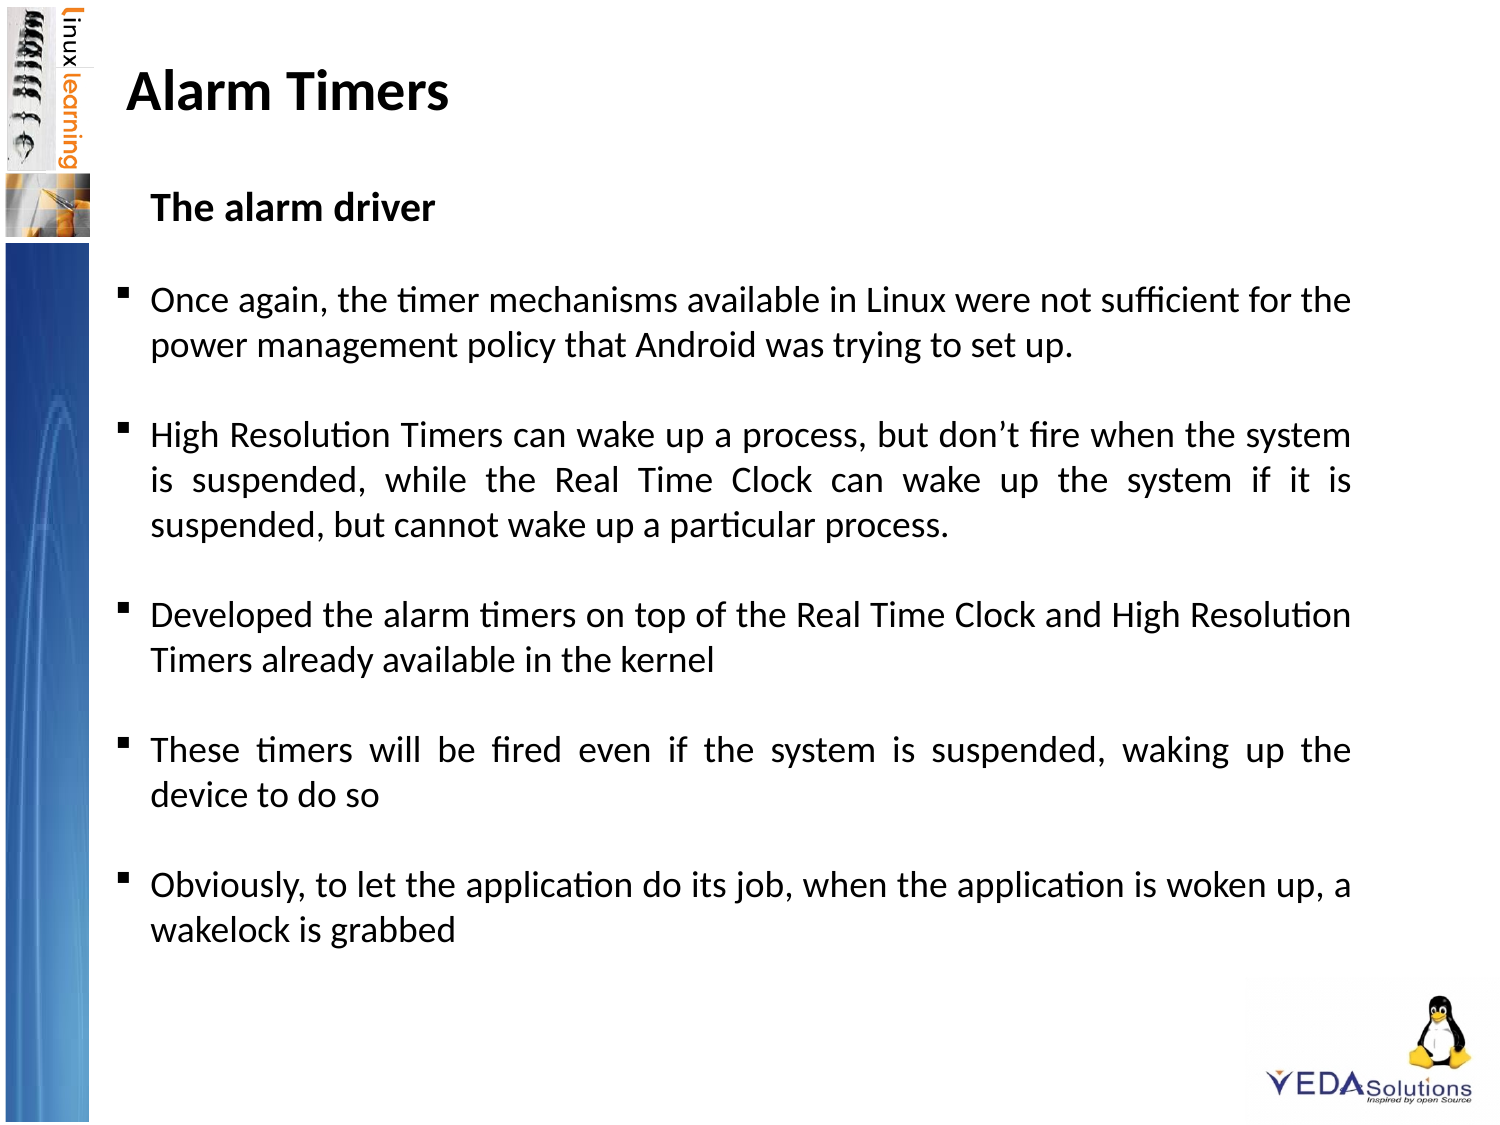

Alarm Timers
The alarm driver
Once again, the timer mechanisms available in Linux were not sufficient for the power management policy that Android was trying to set up.
High Resolution Timers can wake up a process, but don’t fire when the system is suspended, while the Real Time Clock can wake up the system if it is suspended, but cannot wake up a particular process.
Developed the alarm timers on top of the Real Time Clock and High Resolution Timers already available in the kernel
These timers will be fired even if the system is suspended, waking up the device to do so
Obviously, to let the application do its job, when the application is woken up, a wakelock is grabbed